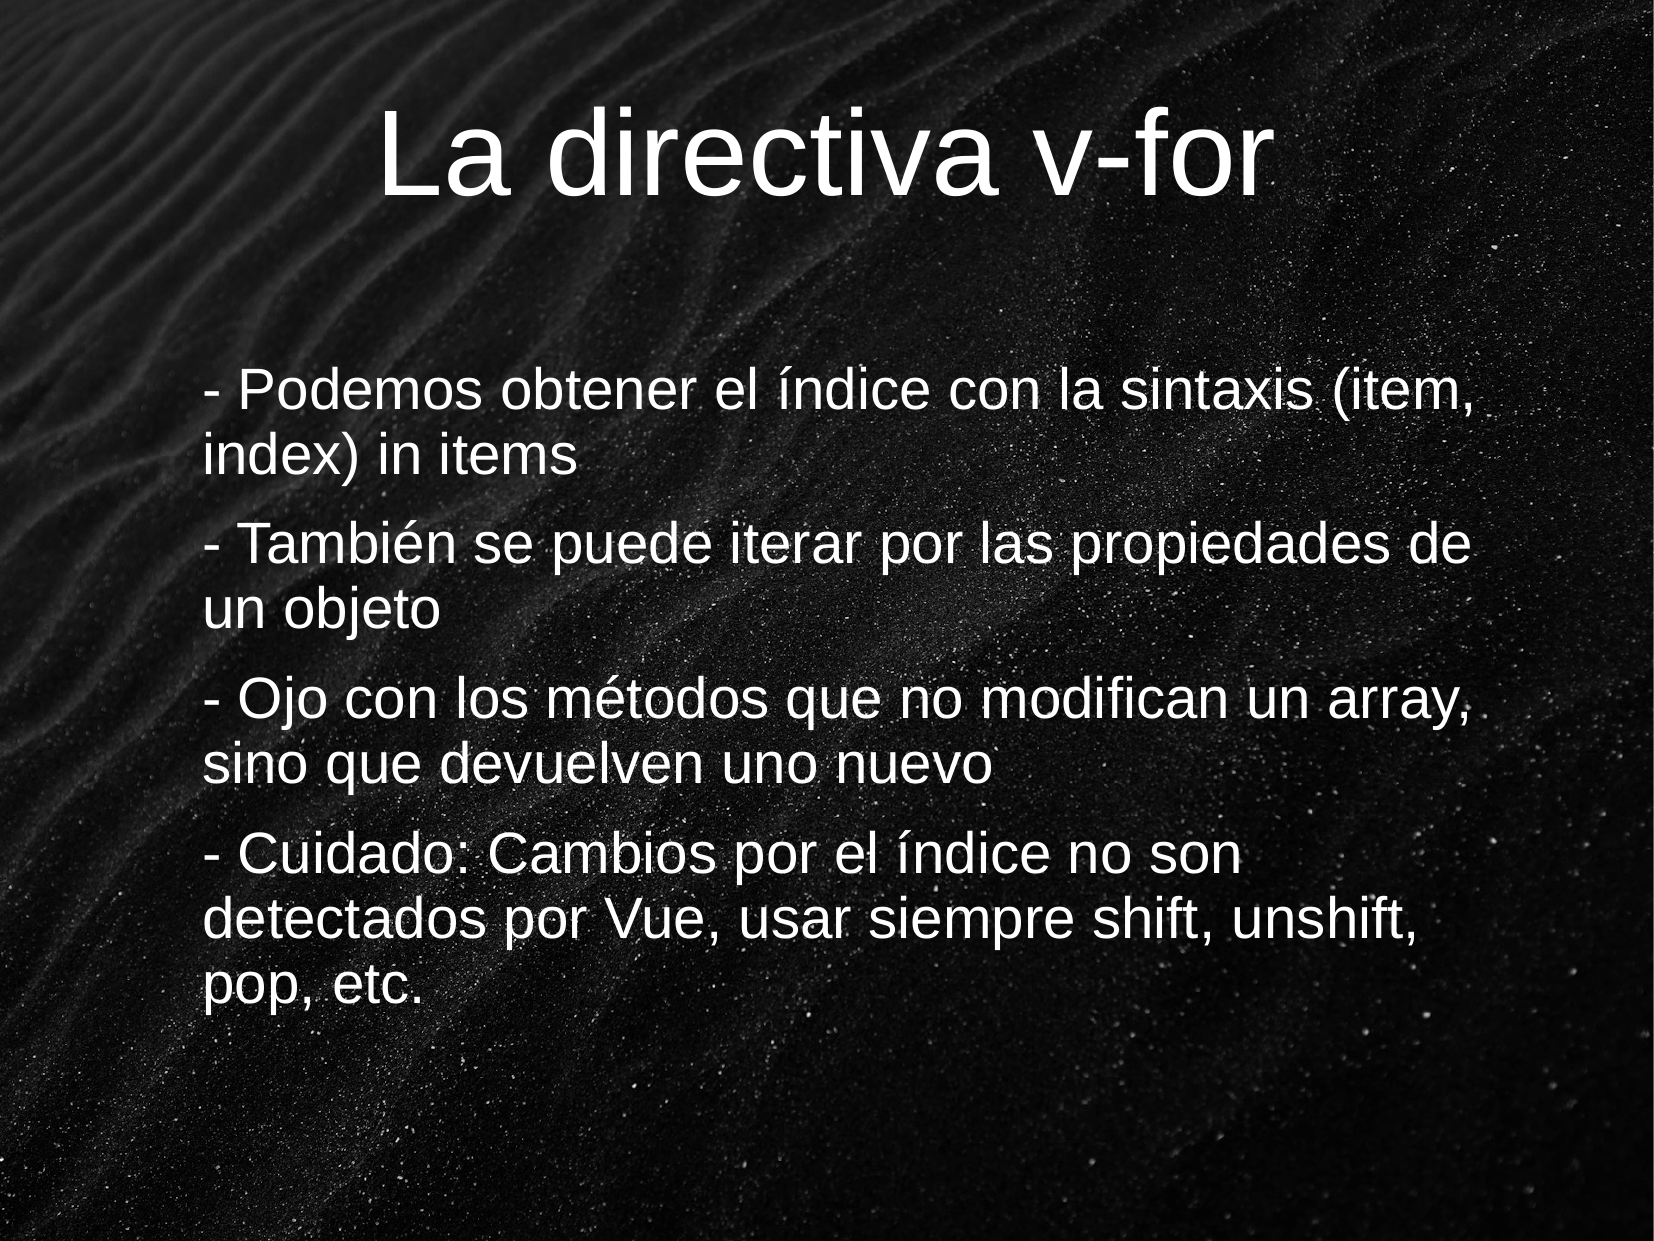

# La directiva v-for
- Podemos obtener el índice con la sintaxis (item, index) in items
- También se puede iterar por las propiedades de un objeto
- Ojo con los métodos que no modifican un array, sino que devuelven uno nuevo
- Cuidado: Cambios por el índice no son detectados por Vue, usar siempre shift, unshift, pop, etc.